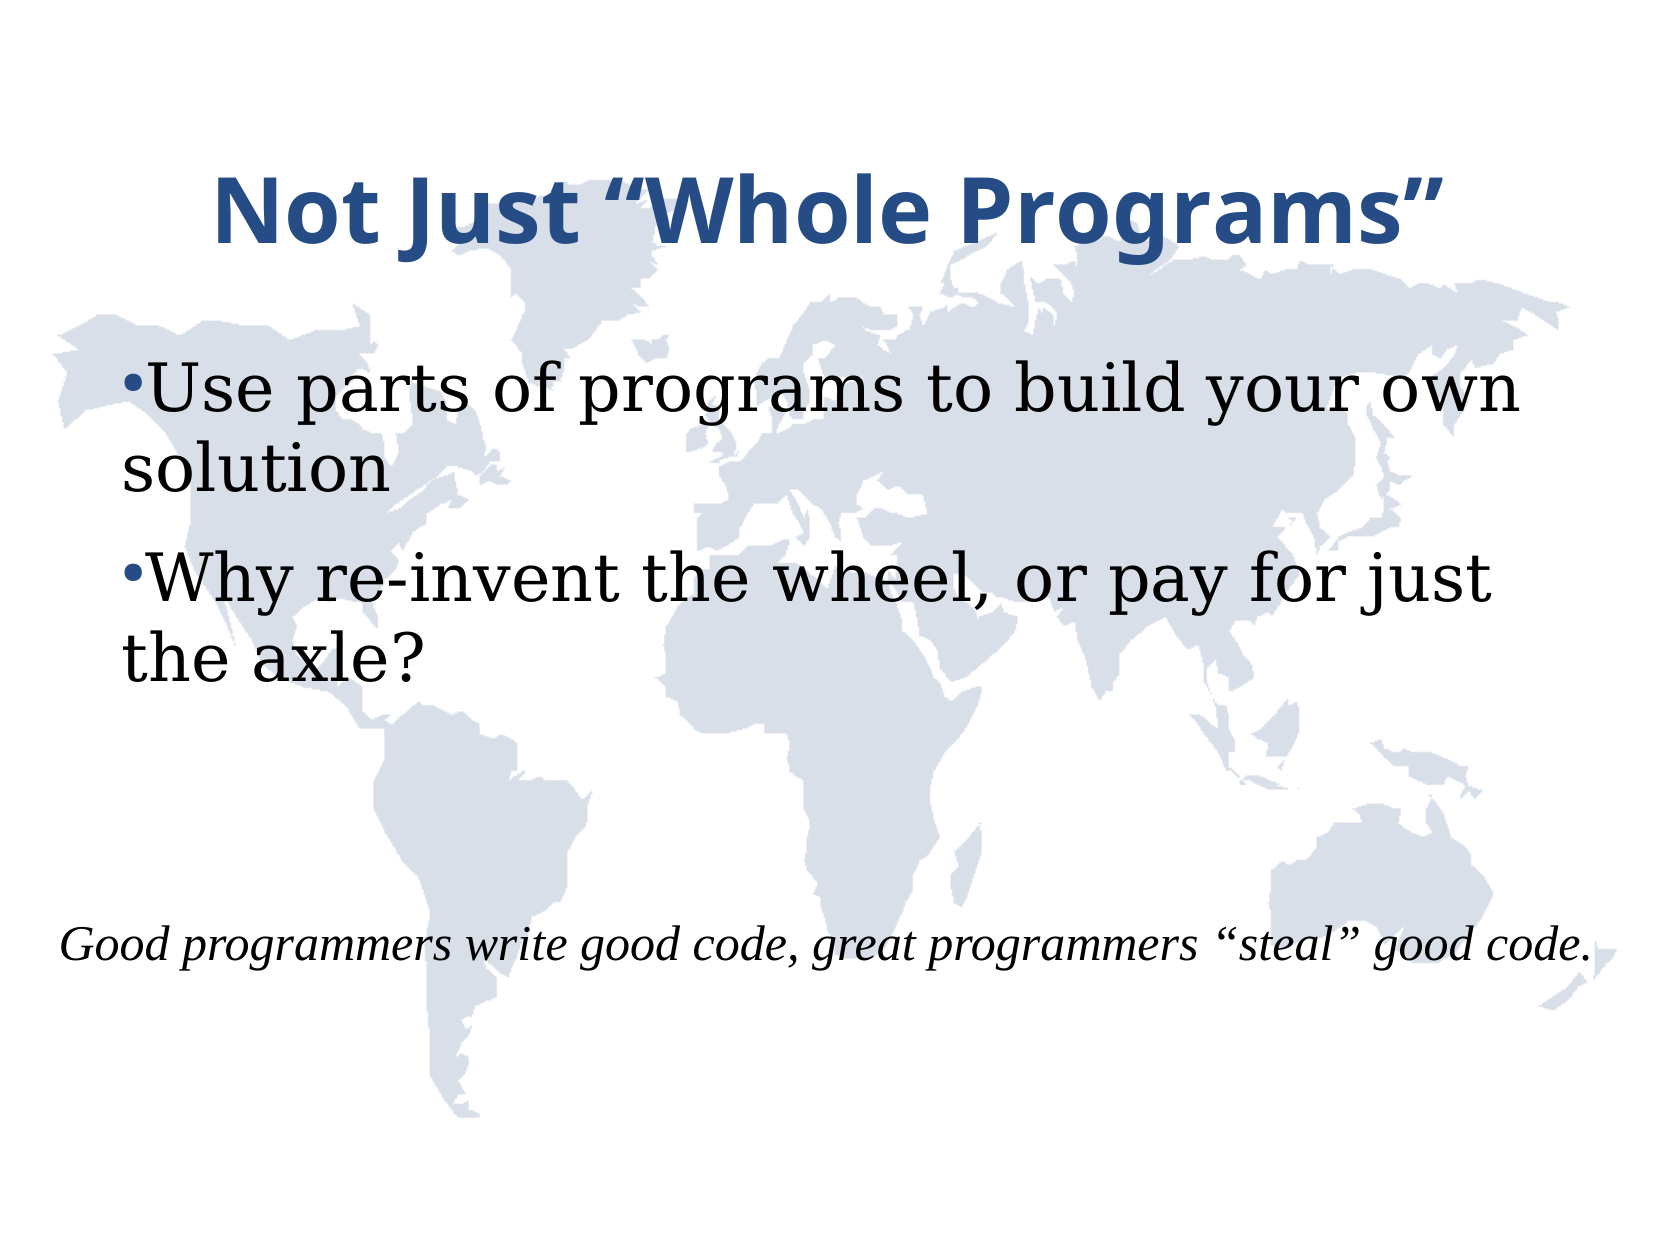

# Not Just “Whole Programs”
Use parts of programs to build your own solution
Why re-invent the wheel, or pay for just the axle?
Good programmers write good code, great programmers “steal” good code.